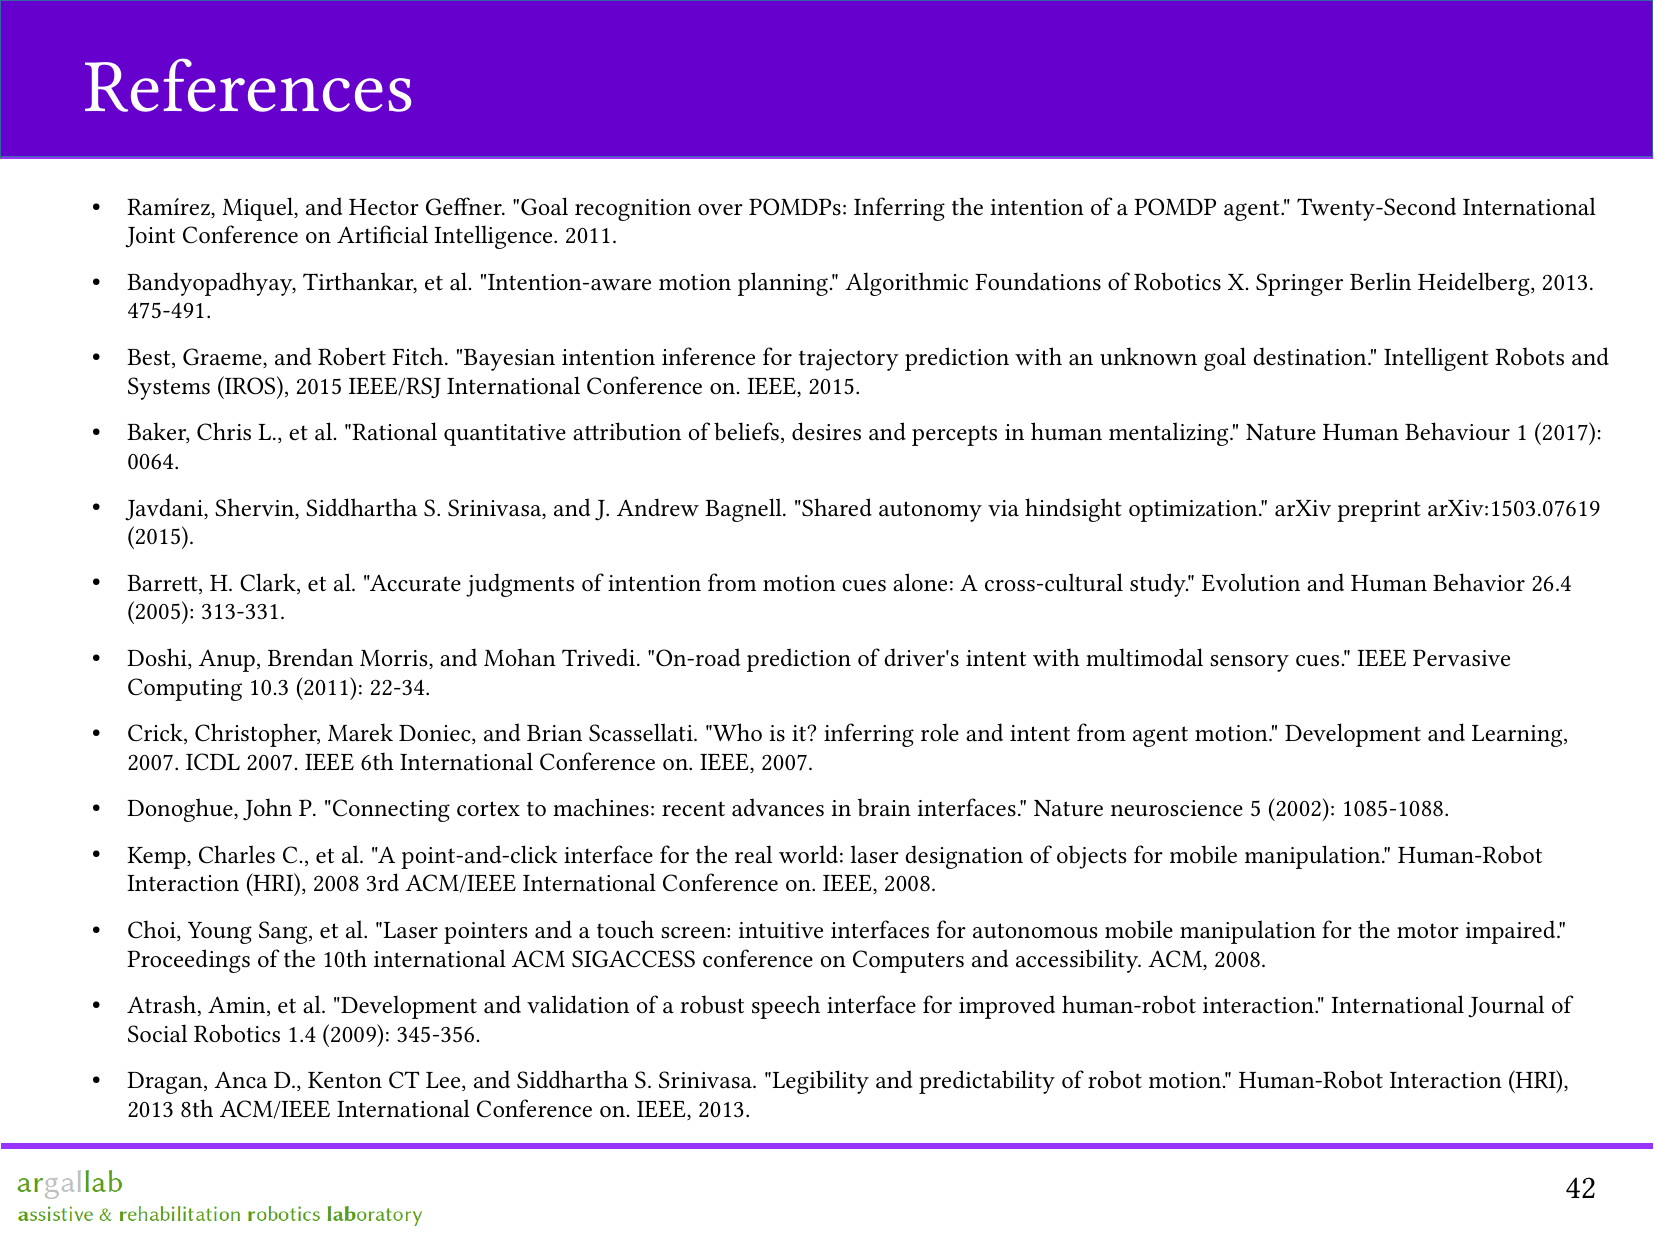

References
Ramírez, Miquel, and Hector Geffner. "Goal recognition over POMDPs: Inferring the intention of a POMDP agent." Twenty-Second International Joint Conference on Artificial Intelligence. 2011.
Bandyopadhyay, Tirthankar, et al. "Intention-aware motion planning." Algorithmic Foundations of Robotics X. Springer Berlin Heidelberg, 2013. 475-491.
Best, Graeme, and Robert Fitch. "Bayesian intention inference for trajectory prediction with an unknown goal destination." Intelligent Robots and Systems (IROS), 2015 IEEE/RSJ International Conference on. IEEE, 2015.
Baker, Chris L., et al. "Rational quantitative attribution of beliefs, desires and percepts in human mentalizing." Nature Human Behaviour 1 (2017): 0064.
Javdani, Shervin, Siddhartha S. Srinivasa, and J. Andrew Bagnell. "Shared autonomy via hindsight optimization." arXiv preprint arXiv:1503.07619 (2015).
Barrett, H. Clark, et al. "Accurate judgments of intention from motion cues alone: A cross-cultural study." Evolution and Human Behavior 26.4 (2005): 313-331.
Doshi, Anup, Brendan Morris, and Mohan Trivedi. "On-road prediction of driver's intent with multimodal sensory cues." IEEE Pervasive Computing 10.3 (2011): 22-34.
Crick, Christopher, Marek Doniec, and Brian Scassellati. "Who is it? inferring role and intent from agent motion." Development and Learning, 2007. ICDL 2007. IEEE 6th International Conference on. IEEE, 2007.
Donoghue, John P. "Connecting cortex to machines: recent advances in brain interfaces." Nature neuroscience 5 (2002): 1085-1088.
Kemp, Charles C., et al. "A point-and-click interface for the real world: laser designation of objects for mobile manipulation." Human-Robot Interaction (HRI), 2008 3rd ACM/IEEE International Conference on. IEEE, 2008.
Choi, Young Sang, et al. "Laser pointers and a touch screen: intuitive interfaces for autonomous mobile manipulation for the motor impaired." Proceedings of the 10th international ACM SIGACCESS conference on Computers and accessibility. ACM, 2008.
Atrash, Amin, et al. "Development and validation of a robust speech interface for improved human-robot interaction." International Journal of Social Robotics 1.4 (2009): 345-356.
Dragan, Anca D., Kenton CT Lee, and Siddhartha S. Srinivasa. "Legibility and predictability of robot motion." Human-Robot Interaction (HRI), 2013 8th ACM/IEEE International Conference on. IEEE, 2013.